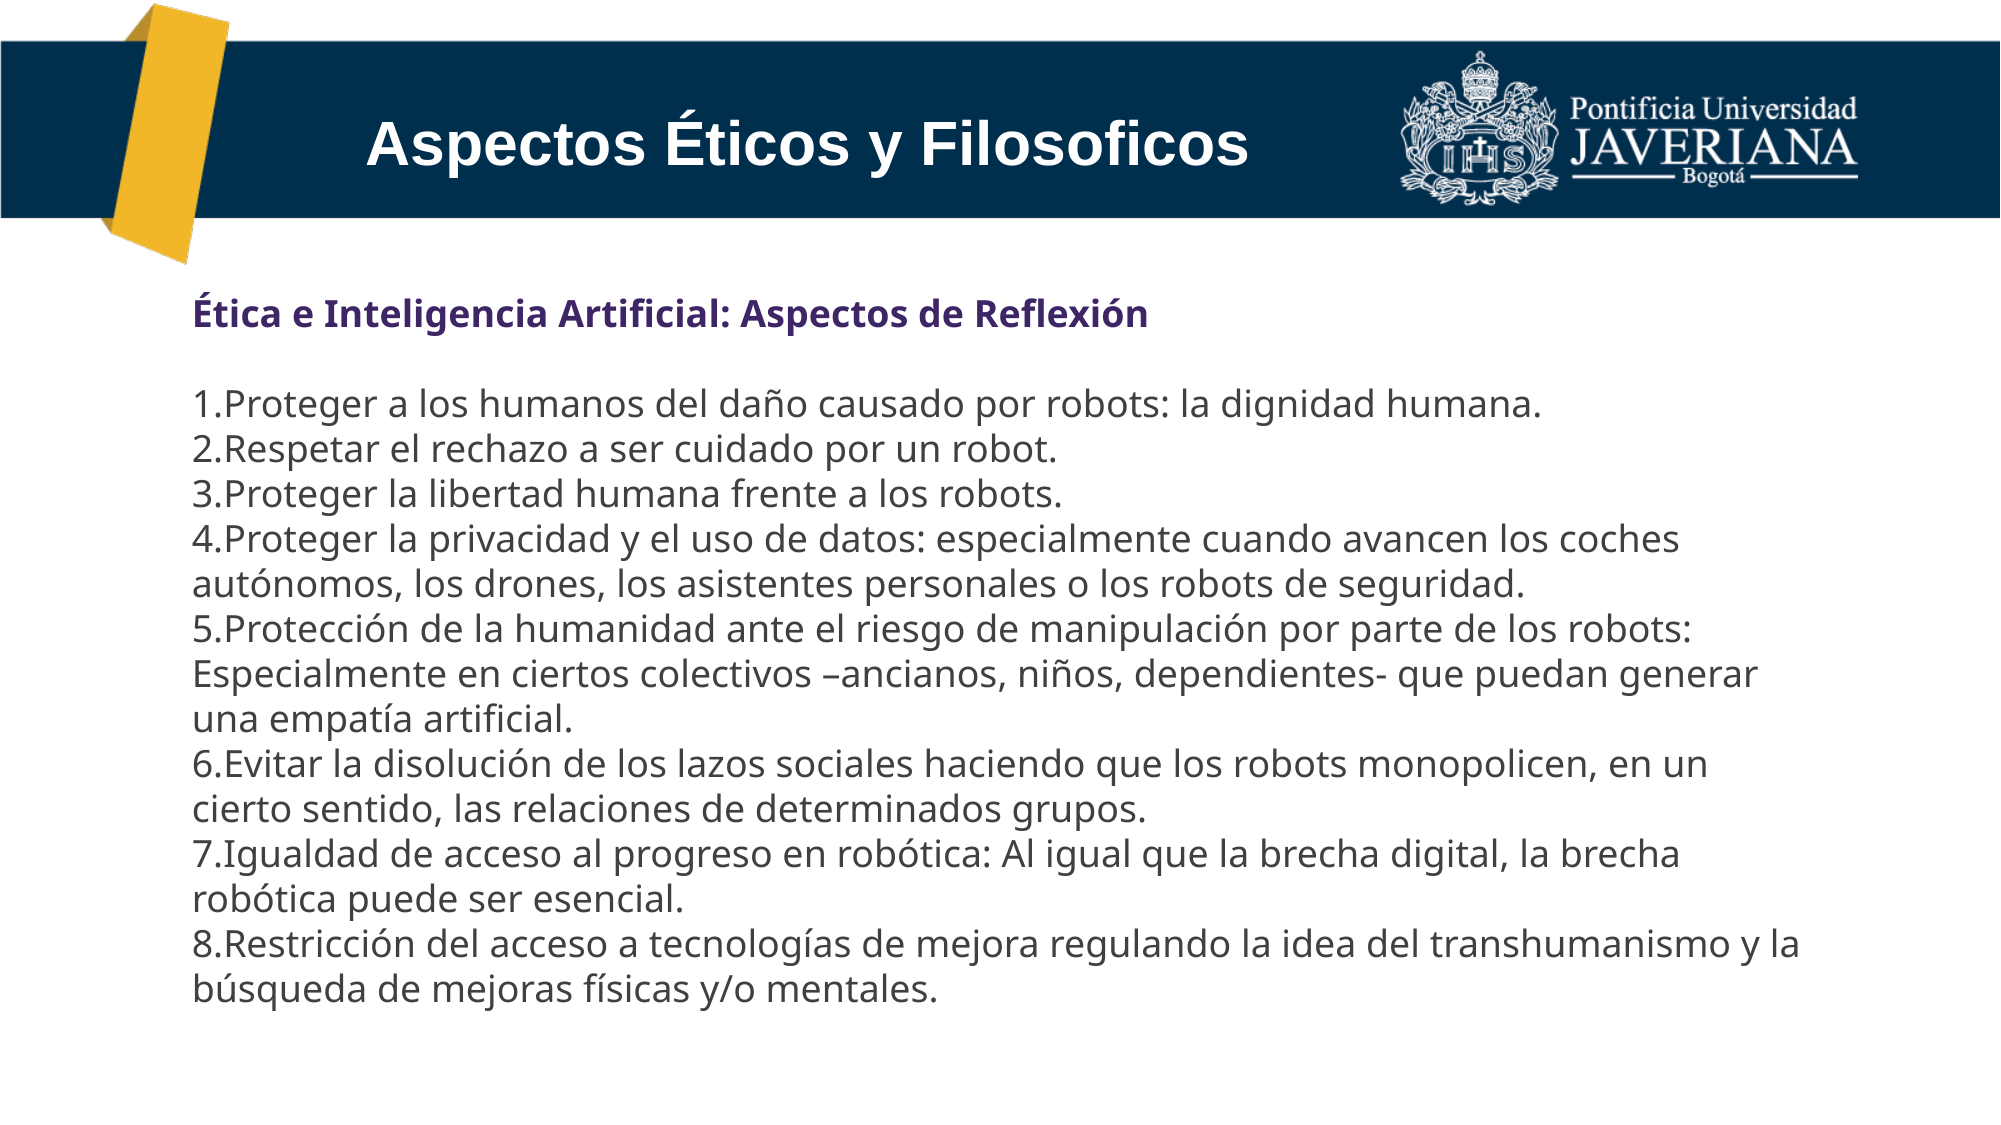

Aspectos Éticos y Filosoficos
Ética e Inteligencia Artificial: Aspectos de Reflexión
Proteger a los humanos del daño causado por robots: la dignidad humana.
Respetar el rechazo a ser cuidado por un robot.
Proteger la libertad humana frente a los robots.
Proteger la privacidad y el uso de datos: especialmente cuando avancen los coches autónomos, los drones, los asistentes personales o los robots de seguridad.
Protección de la humanidad ante el riesgo de manipulación por parte de los robots: Especialmente en ciertos colectivos –ancianos, niños, dependientes- que puedan generar una empatía artificial.
Evitar la disolución de los lazos sociales haciendo que los robots monopolicen, en un cierto sentido, las relaciones de determinados grupos.
Igualdad de acceso al progreso en robótica: Al igual que la brecha digital, la brecha robótica puede ser esencial.
Restricción del acceso a tecnologías de mejora regulando la idea del transhumanismo y la búsqueda de mejoras físicas y/o mentales.